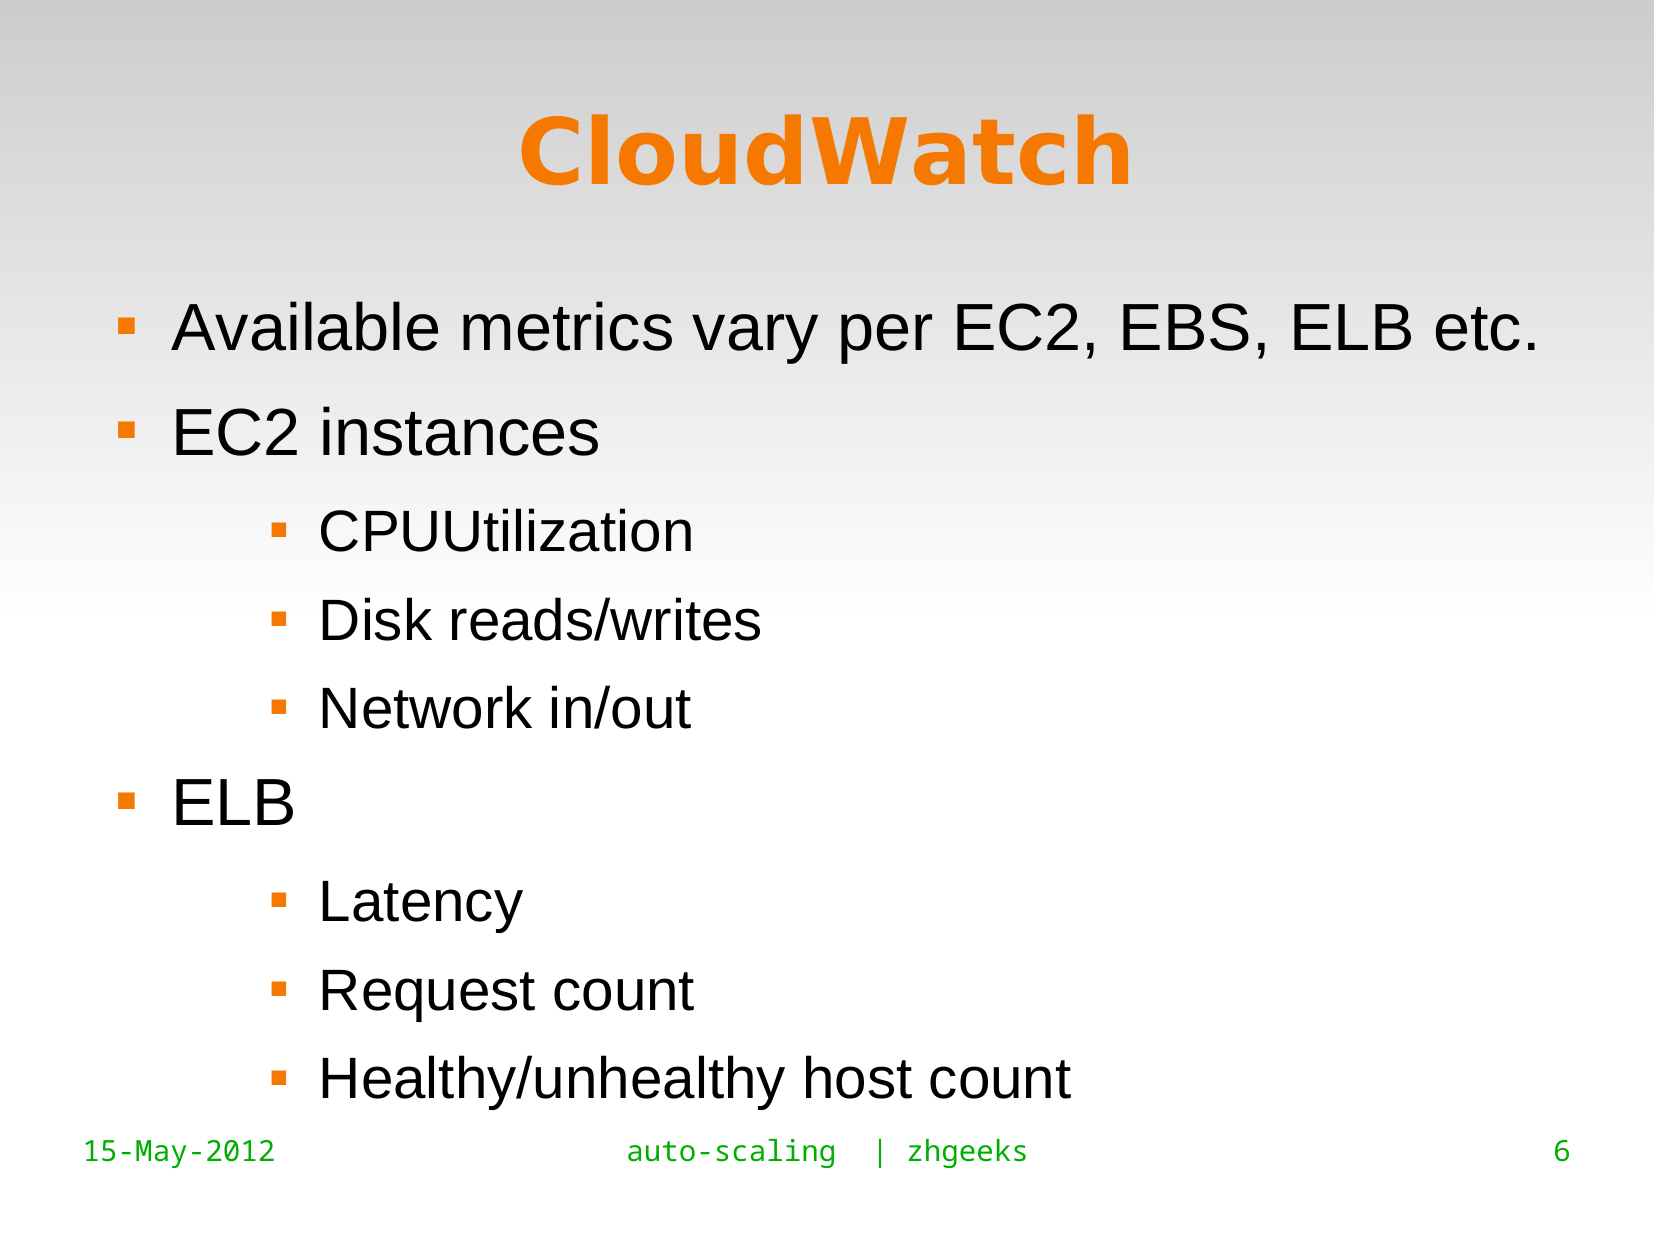

# CloudWatch
Available metrics vary per EC2, EBS, ELB etc.
EC2 instances
CPUUtilization
Disk reads/writes
Network in/out
ELB
Latency
Request count
Healthy/unhealthy host count
15-May-2012
auto-scaling | zhgeeks
6